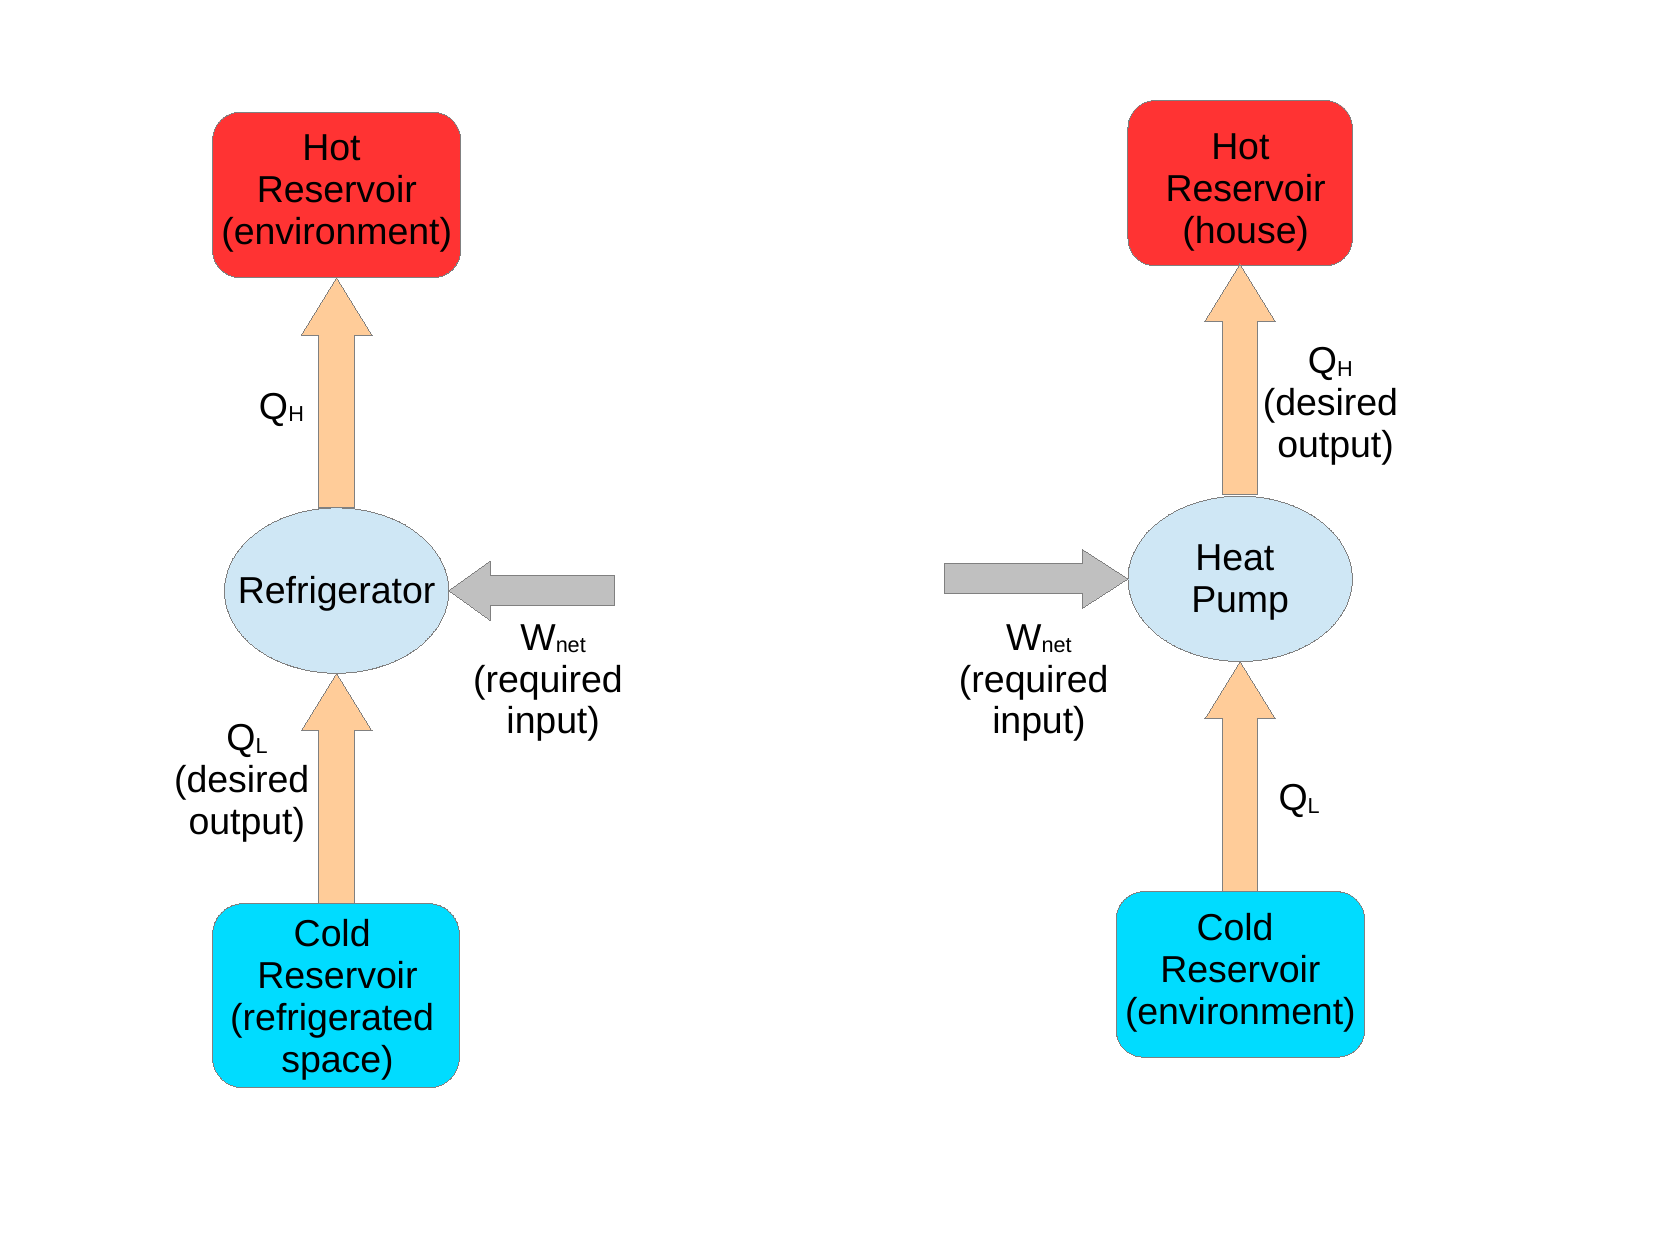

Hot
Reservoir
(house)
Hot
Reservoir
(environment)
QH
(desired
output)
QH
Heat
Pump
Refrigerator
Wnet
(required
input)
Wnet
(required
input)
QL
(desired
output)
QL
Cold
Reservoir
(environment)
Cold
Reservoir
(refrigerated
space)